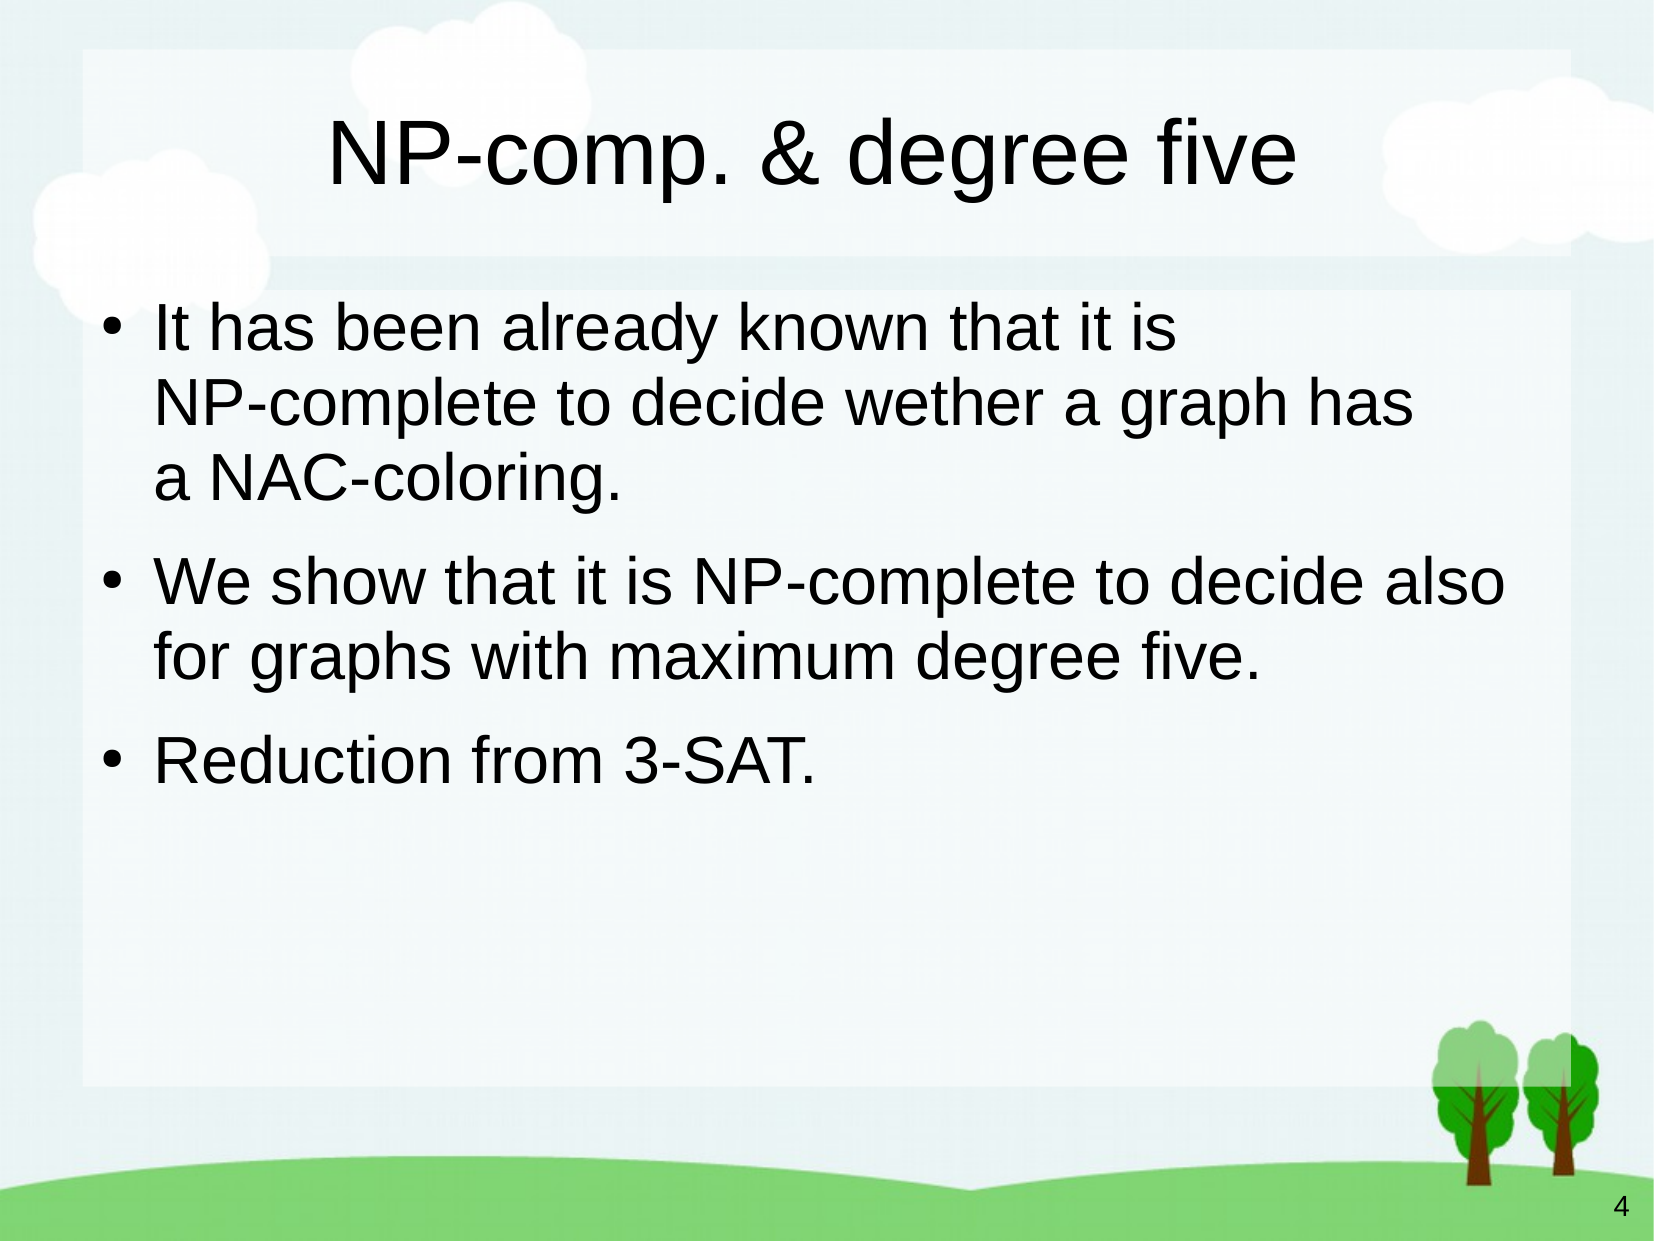

# NP-comp. & degree five
It has been already known that it is
NP-complete to decide wether a graph has
a NAC-coloring.
We show that it is NP-complete to decide also for graphs with maximum degree five.
Reduction from 3-SAT.
4